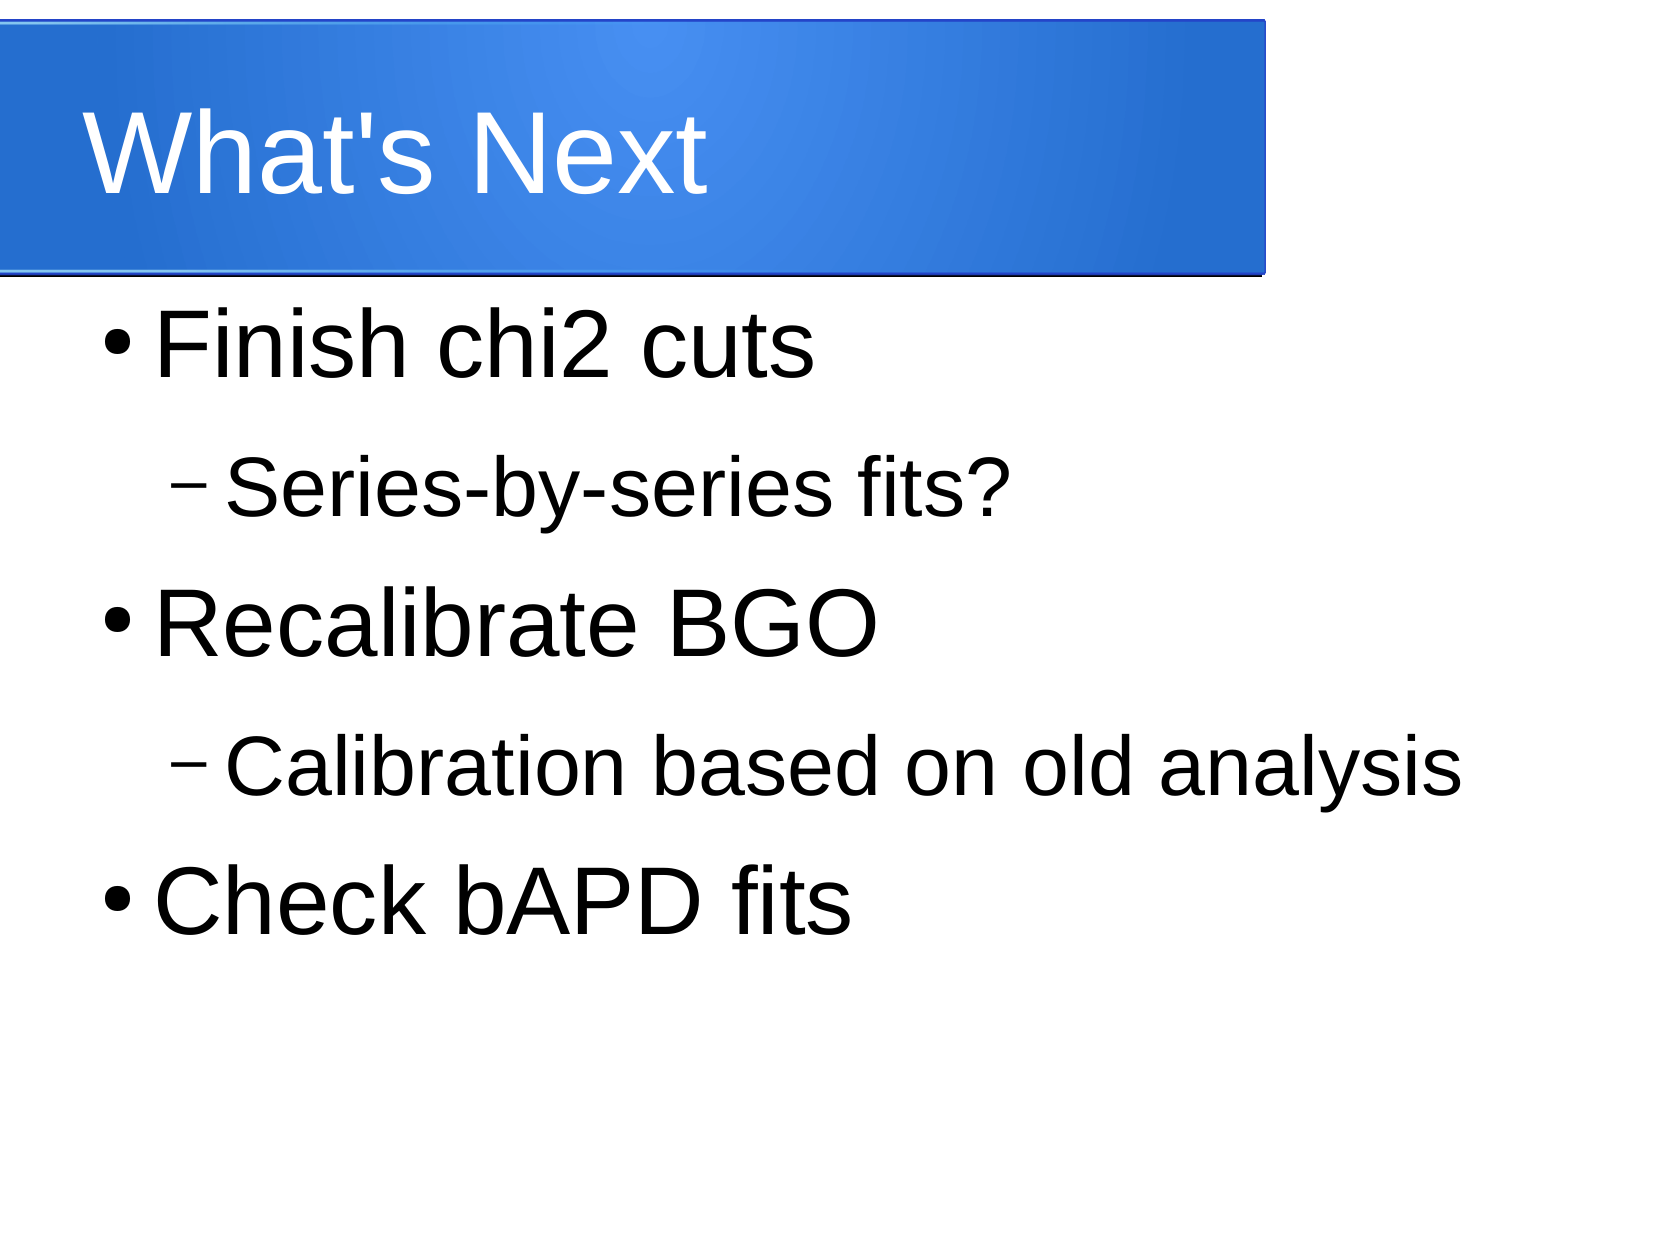

# What's Next
Finish chi2 cuts
Series-by-series fits?
Recalibrate BGO
Calibration based on old analysis
Check bAPD fits